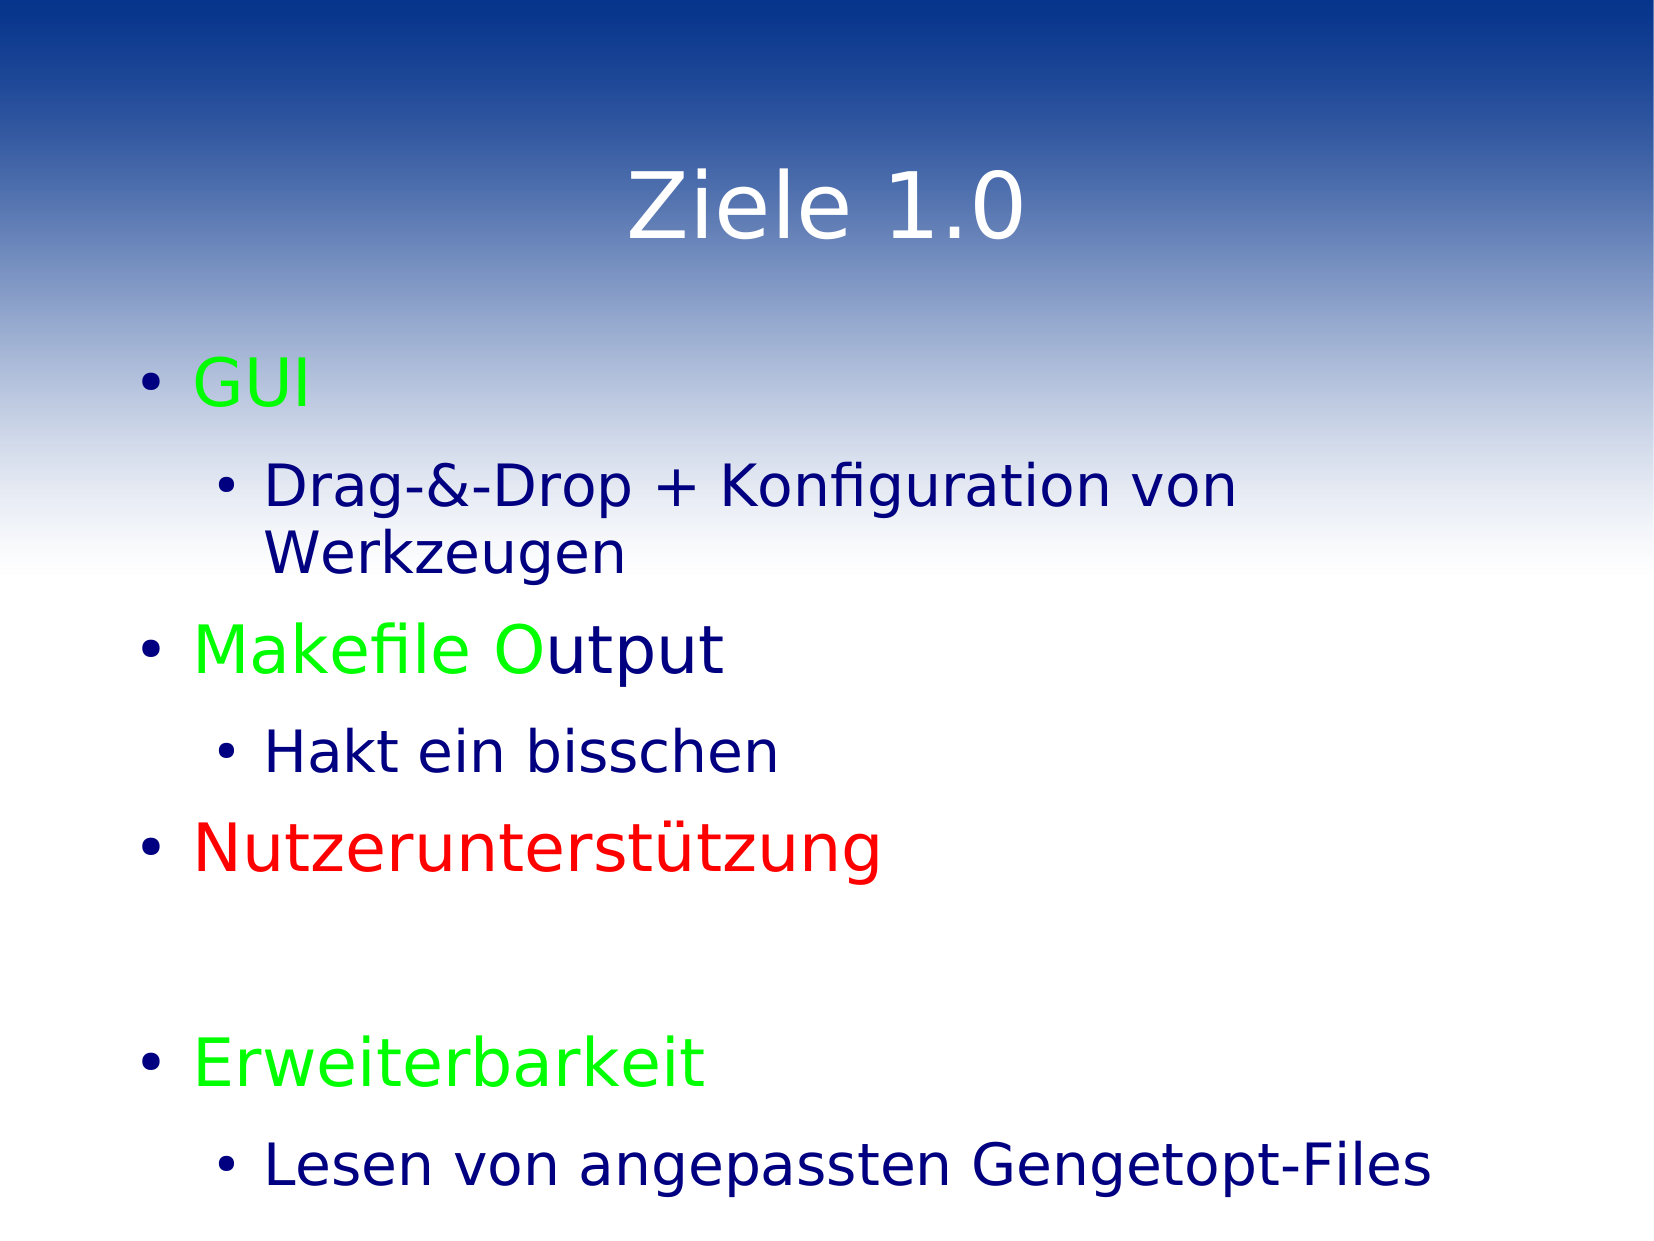

# Ziele 1.0
GUI
Drag-&-Drop + Konfiguration von Werkzeugen
Makefile Output
Hakt ein bisschen
Nutzerunterstützung
Erweiterbarkeit
Lesen von angepassten Gengetopt-Files